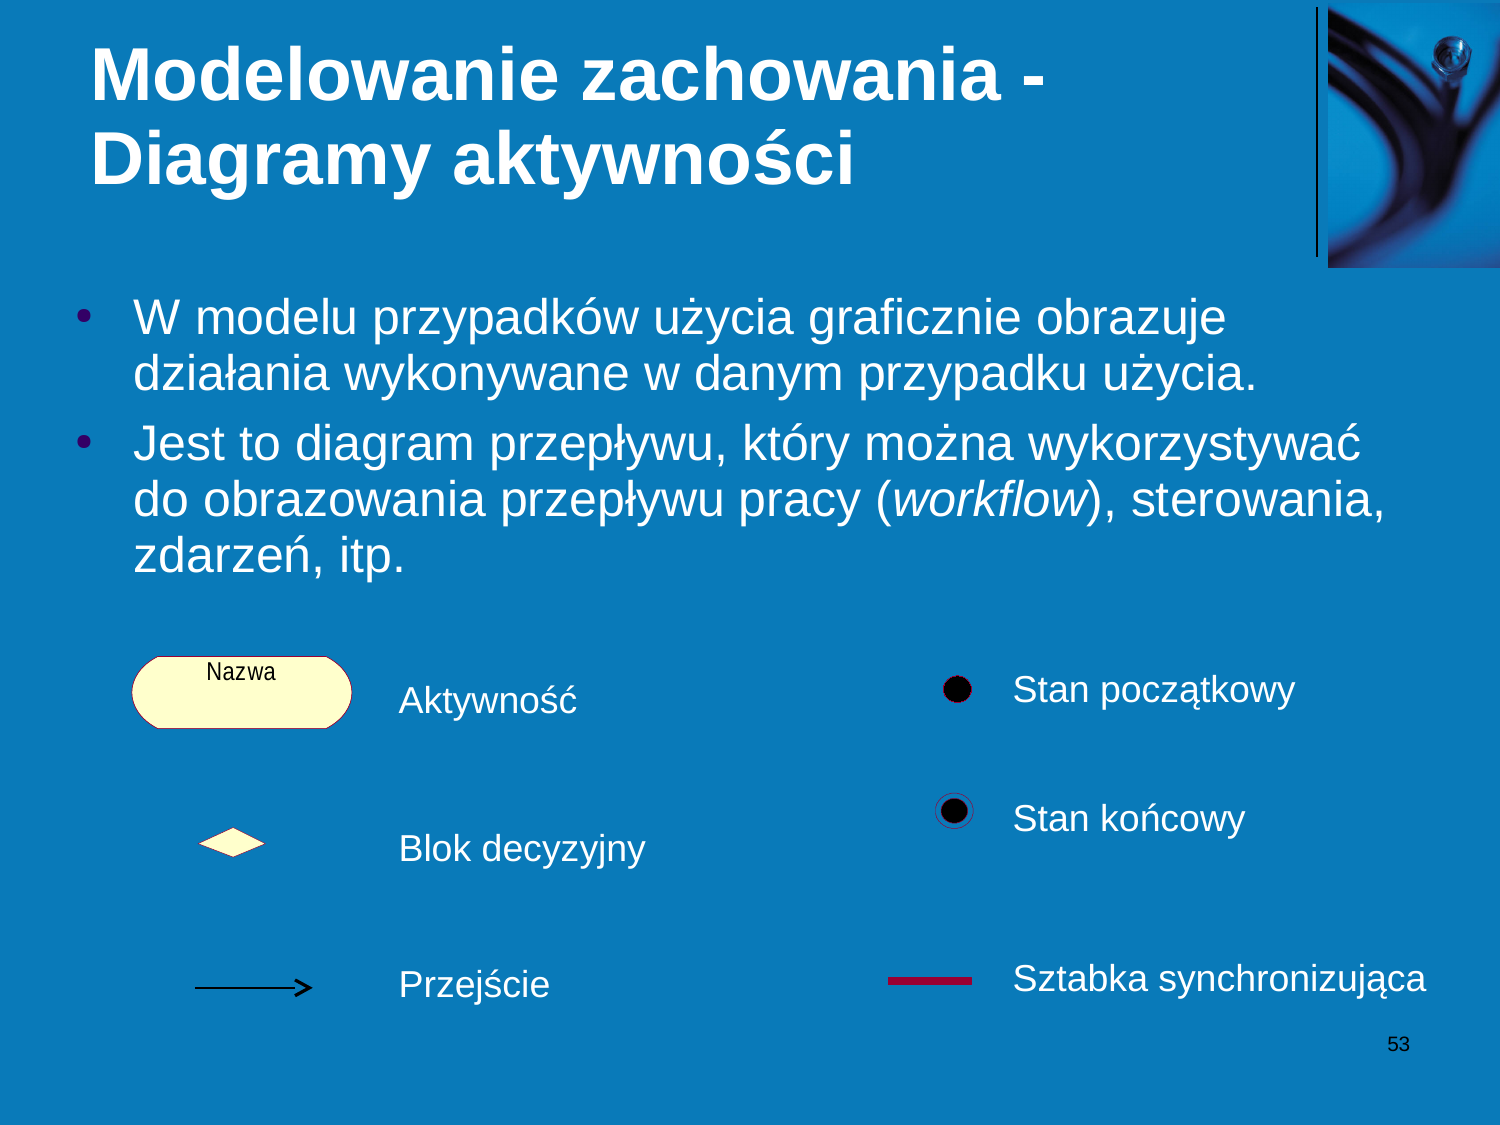

# Modelowanie zachowania - Diagramy aktywności
W modelu przypadków użycia graficznie obrazuje działania wykonywane w danym przypadku użycia.
Jest to diagram przepływu, który można wykorzystywać do obrazowania przepływu pracy (workflow), sterowania, zdarzeń, itp.
Stan początkowy
Aktywność
Stan końcowy
Blok decyzyjny
Sztabka synchronizująca
Przejście
53